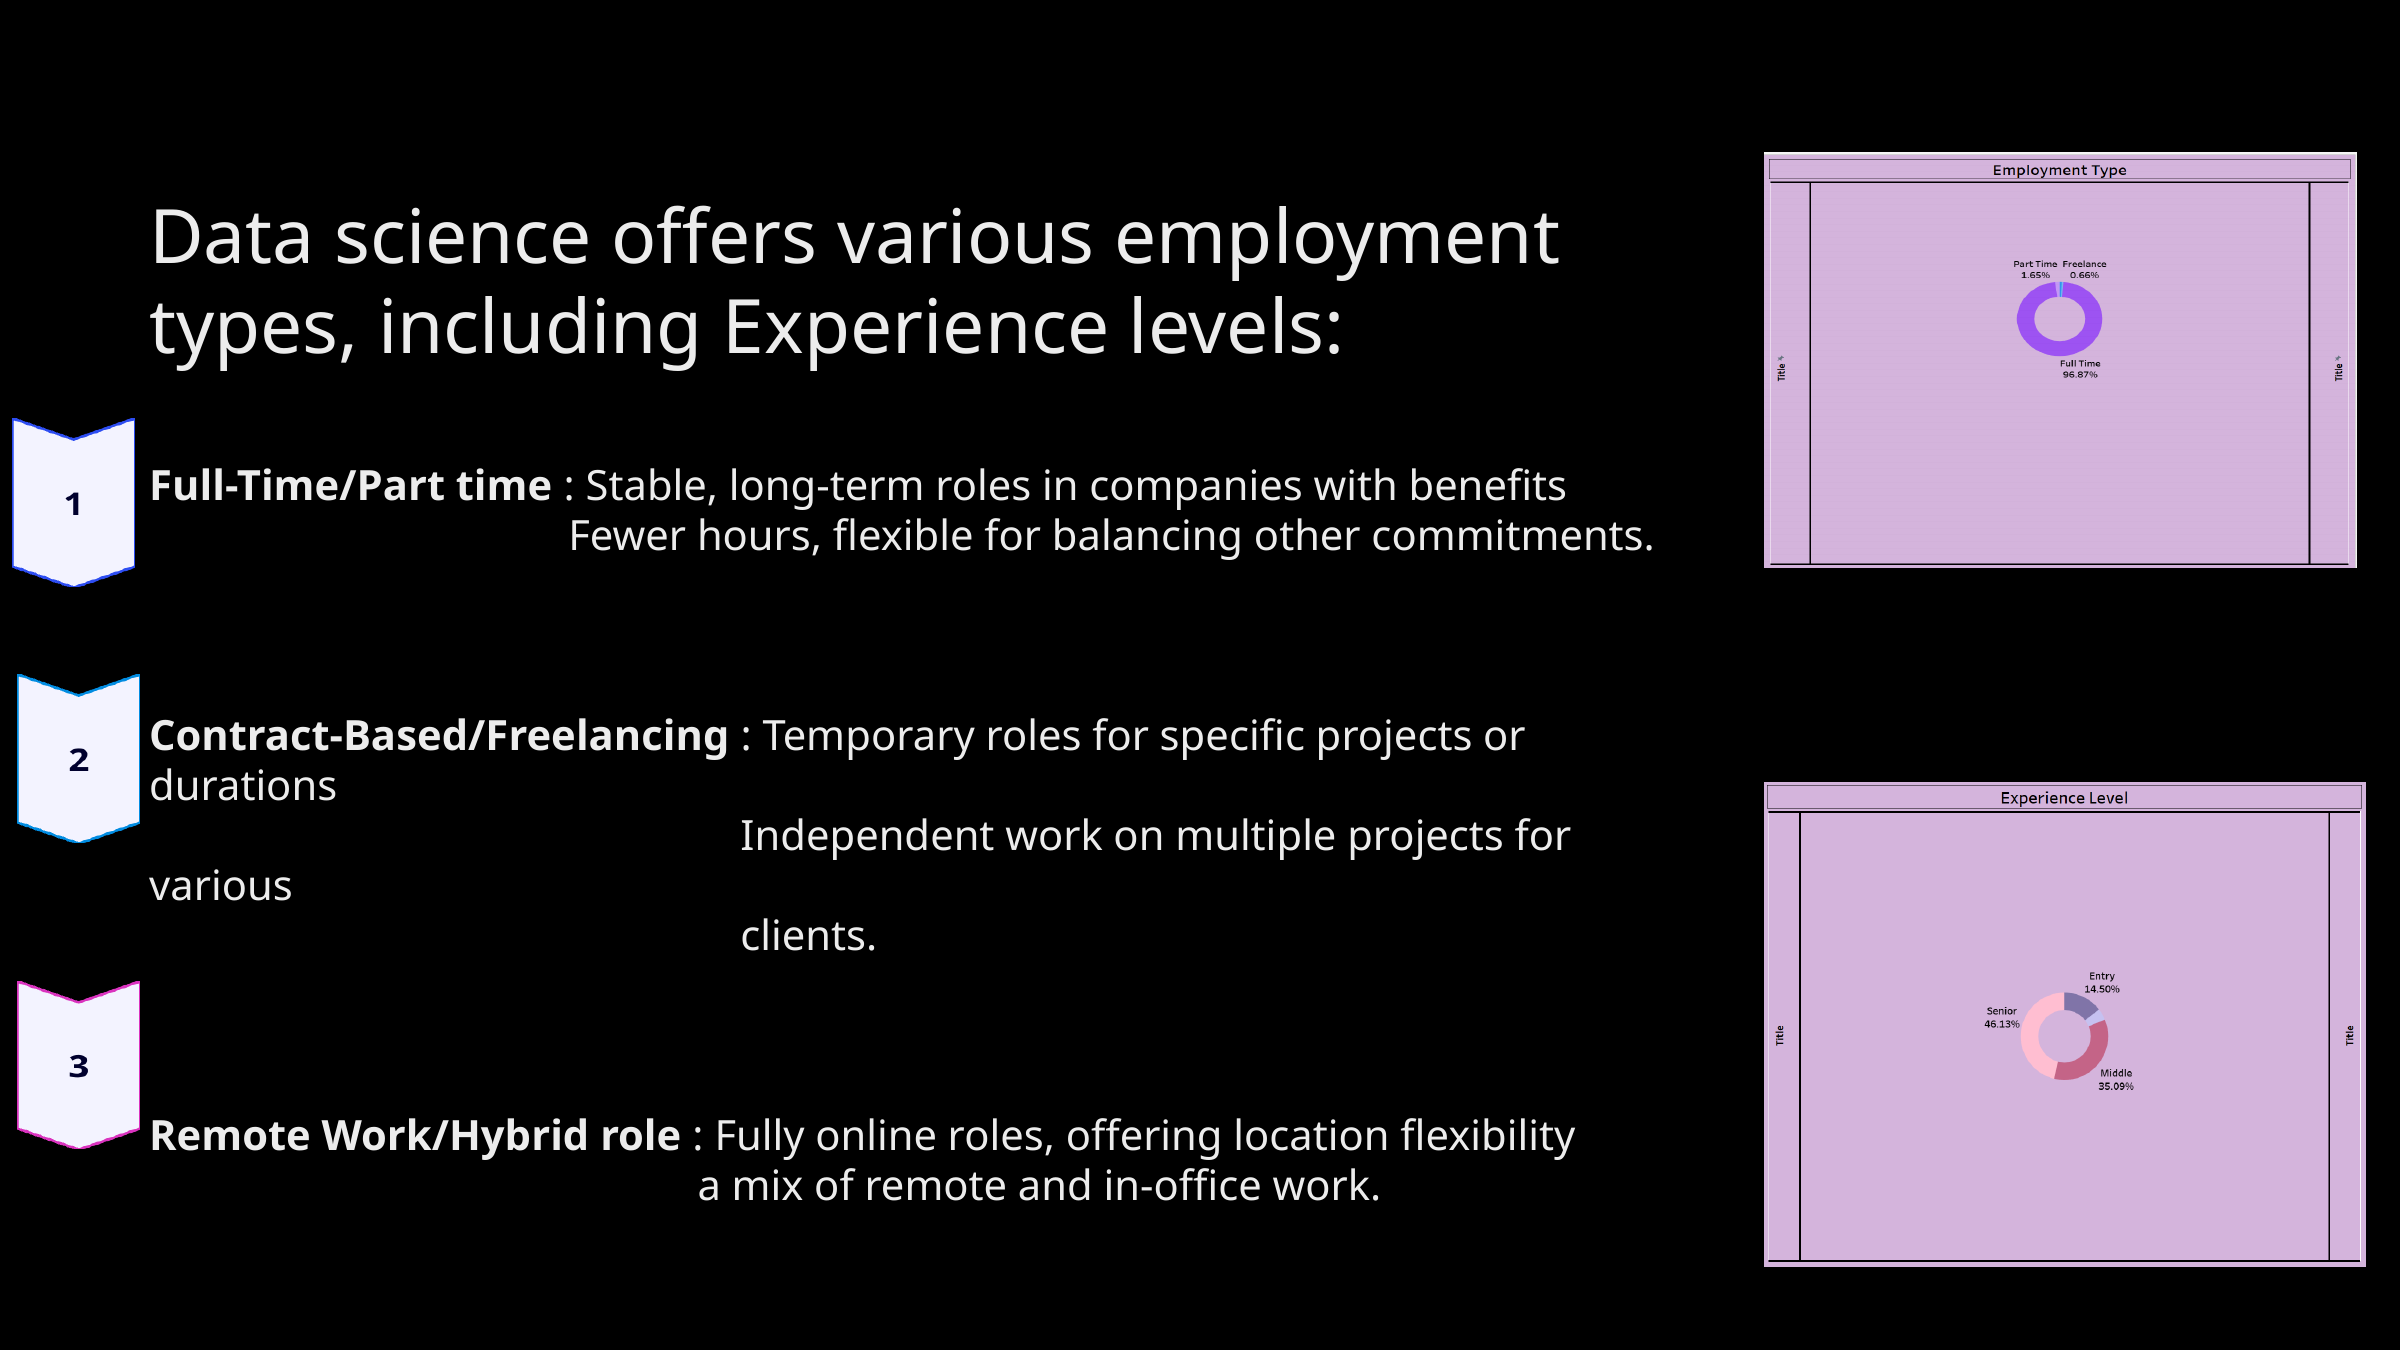

Data science offers various employment types, including Experience levels:
Full-Time/Part time : Stable, long-term roles in companies with benefits
 Fewer hours, flexible for balancing other commitments.
Contract-Based/Freelancing : Temporary roles for specific projects or durations
 Independent work on multiple projects for various
 clients.
Remote Work/Hybrid role : Fully online roles, offering location flexibility
 a mix of remote and in-office work.